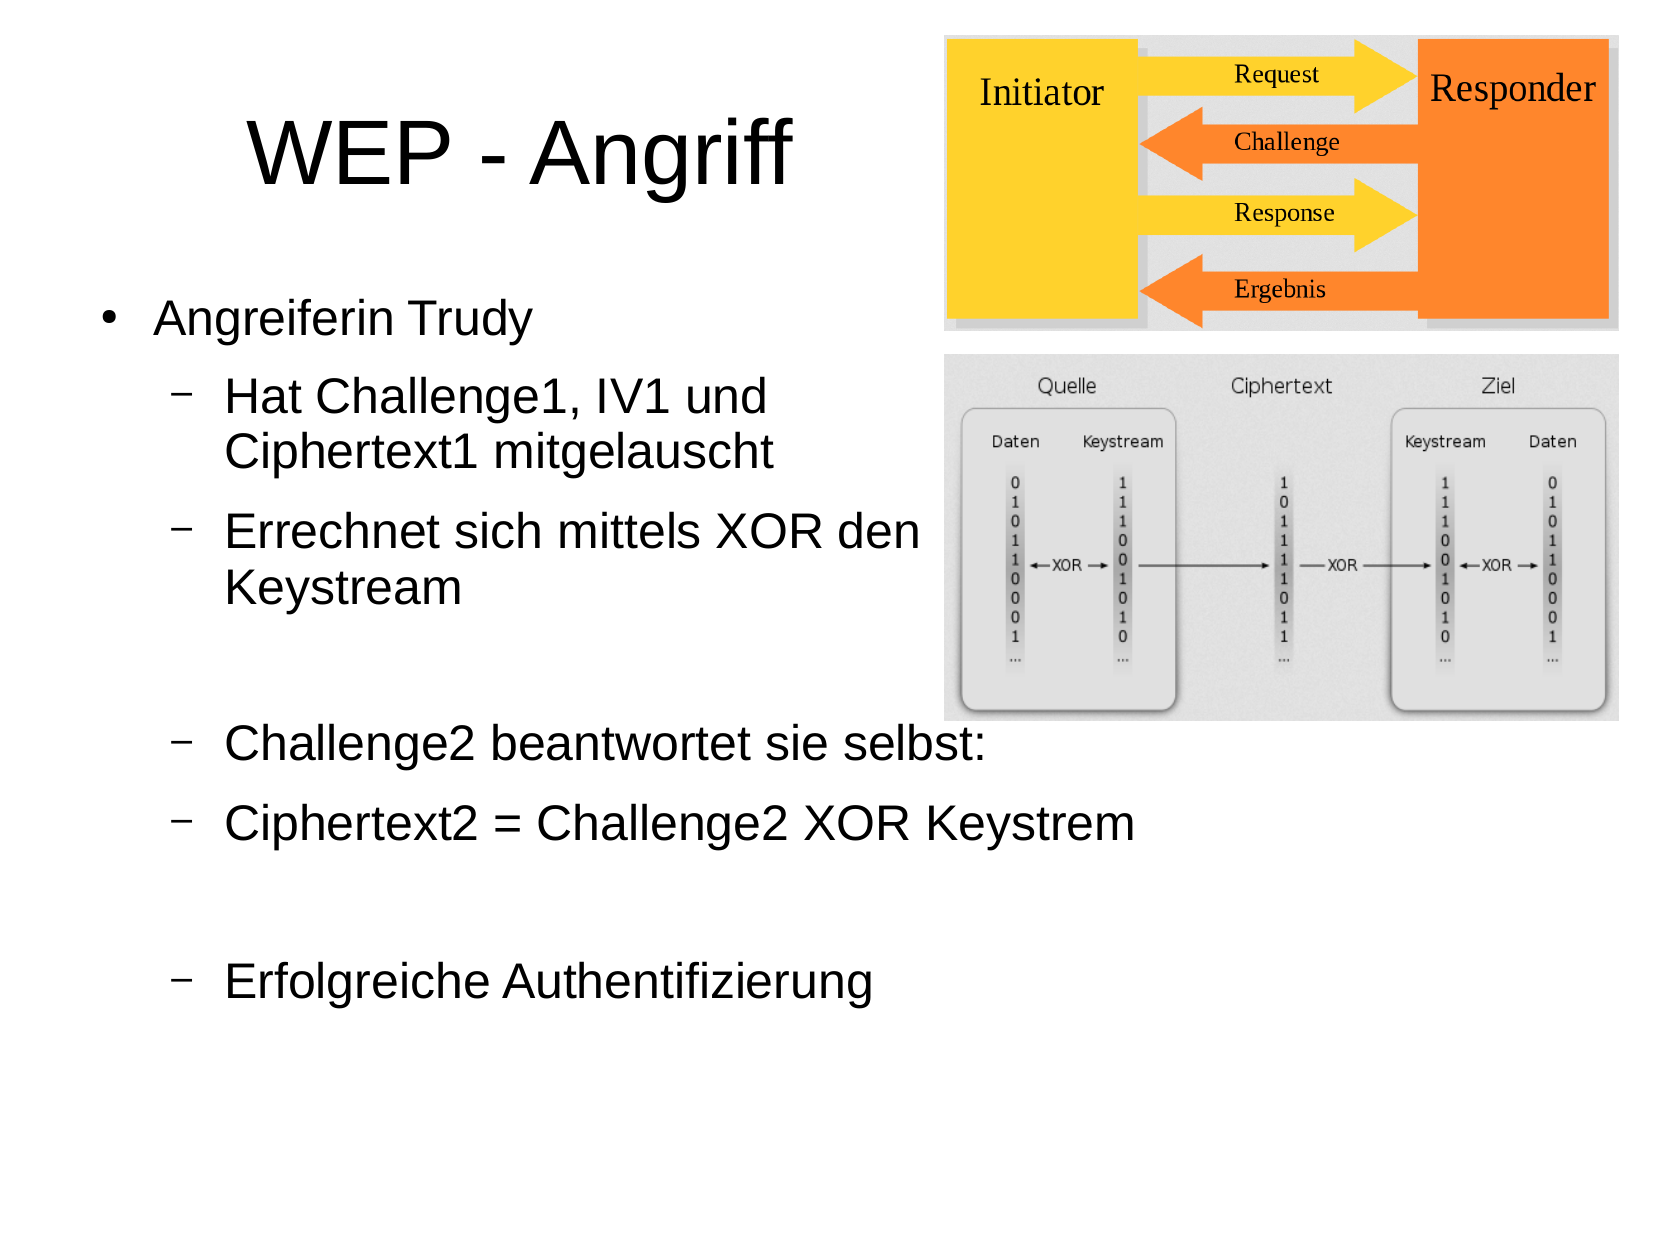

# WEP - Angriff
Angreiferin Trudy
Hat Challenge1, IV1 und Ciphertext1 mitgelauscht
Errechnet sich mittels XOR den Keystream
Challenge2 beantwortet sie selbst:
Ciphertext2 = Challenge2 XOR Keystrem
Erfolgreiche Authentifizierung